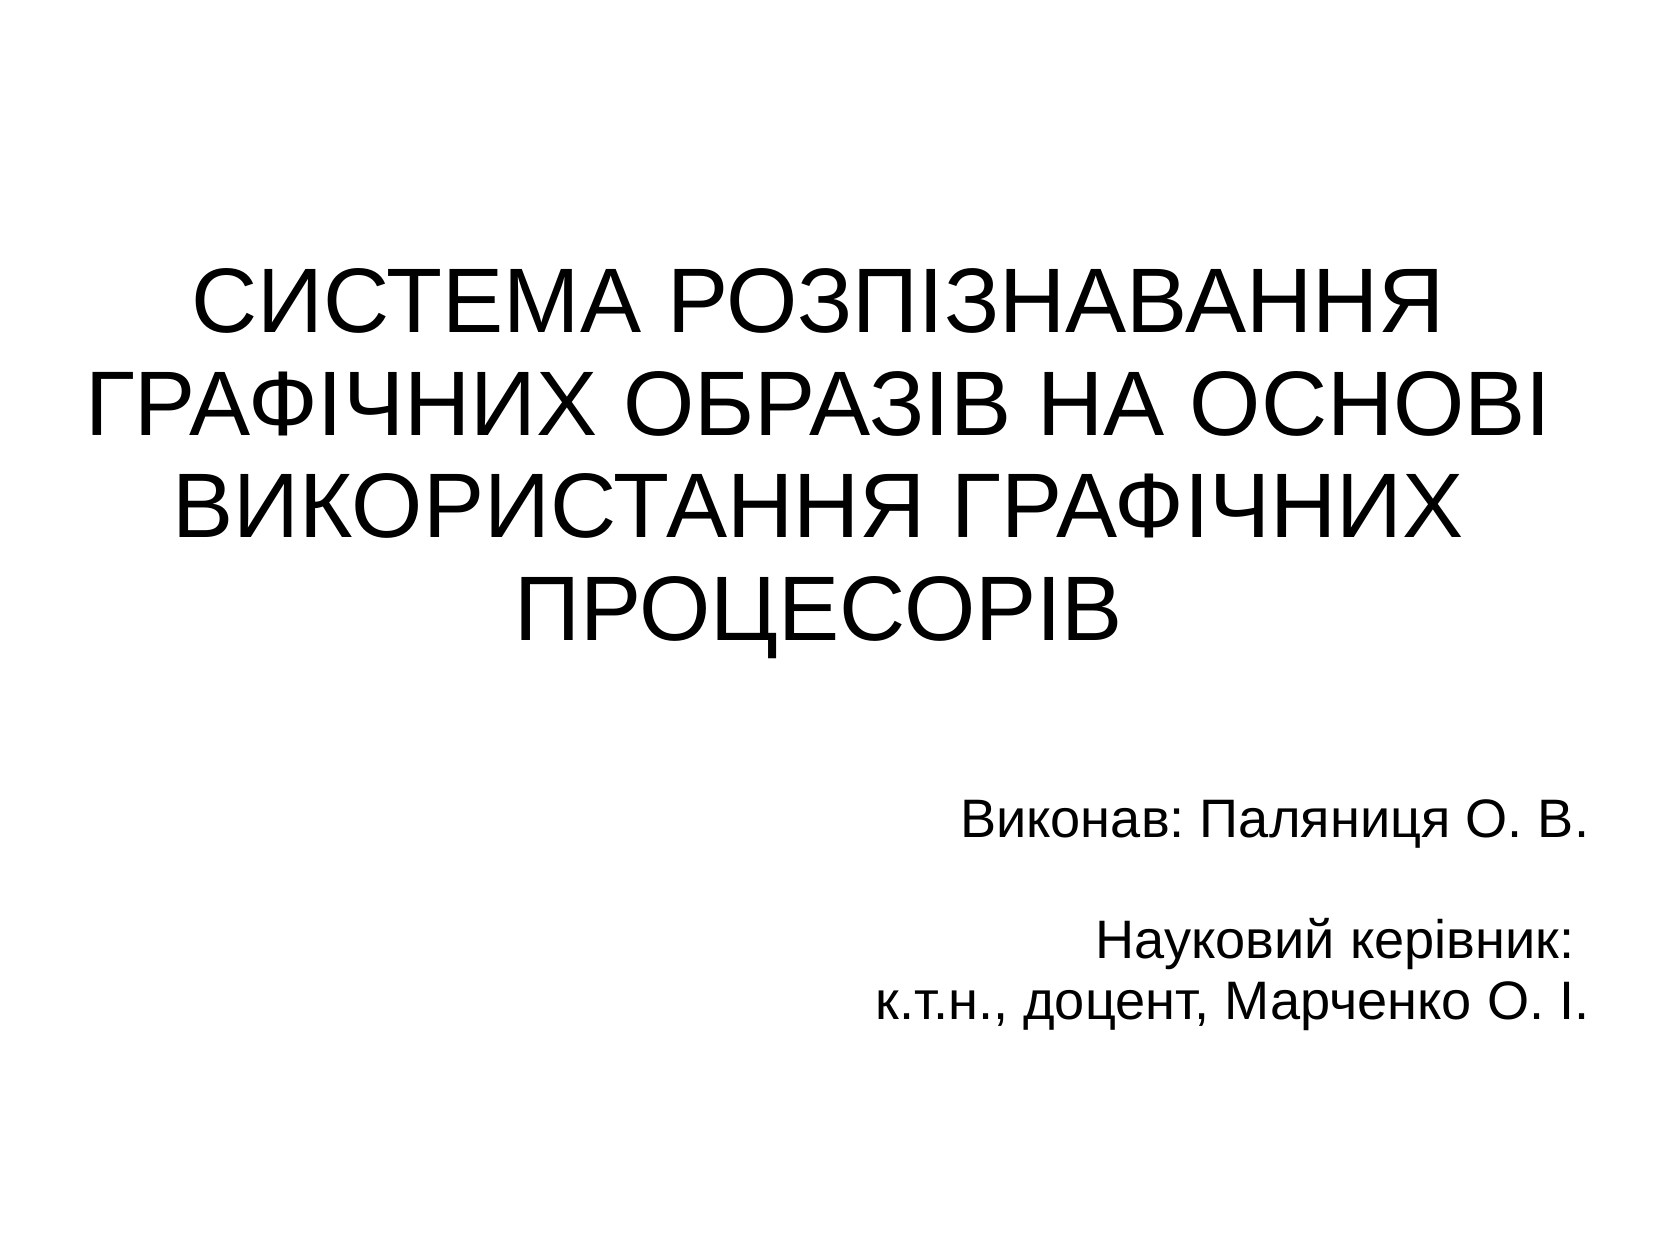

# СИСТЕМА РОЗПІЗНАВАННЯ ГРАФІЧНИХ ОБРАЗІВ НА ОСНОВІ ВИКОРИСТАННЯ ГРАФІЧНИХ ПРОЦЕСОРІВ
Виконав: Паляниця О. В.
Науковий керівник:
к.т.н., доцент, Марченко О. І.